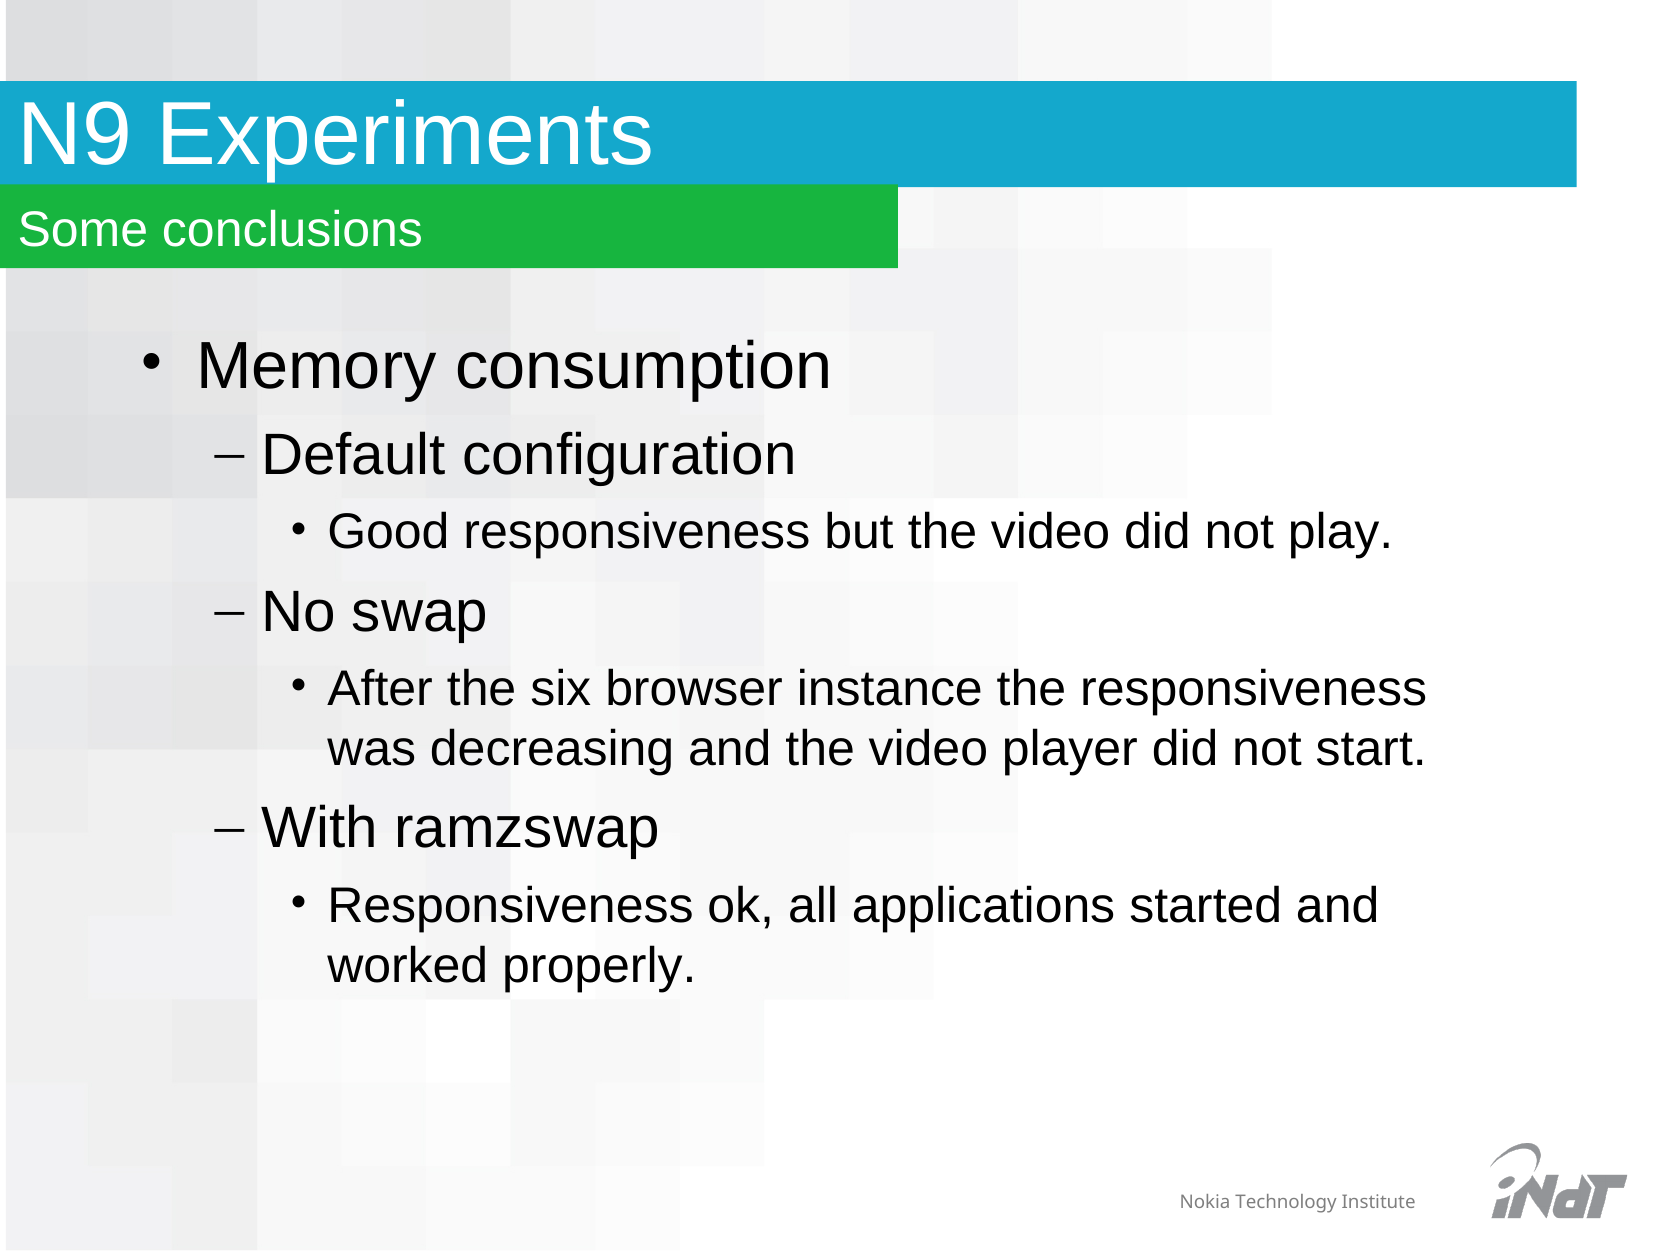

N9 Experiments
Some conclusions
# Memory consumption
Default configuration
Good responsiveness but the video did not play.
No swap
After the six browser instance the responsiveness was decreasing and the video player did not start.
With ramzswap
Responsiveness ok, all applications started and worked properly.